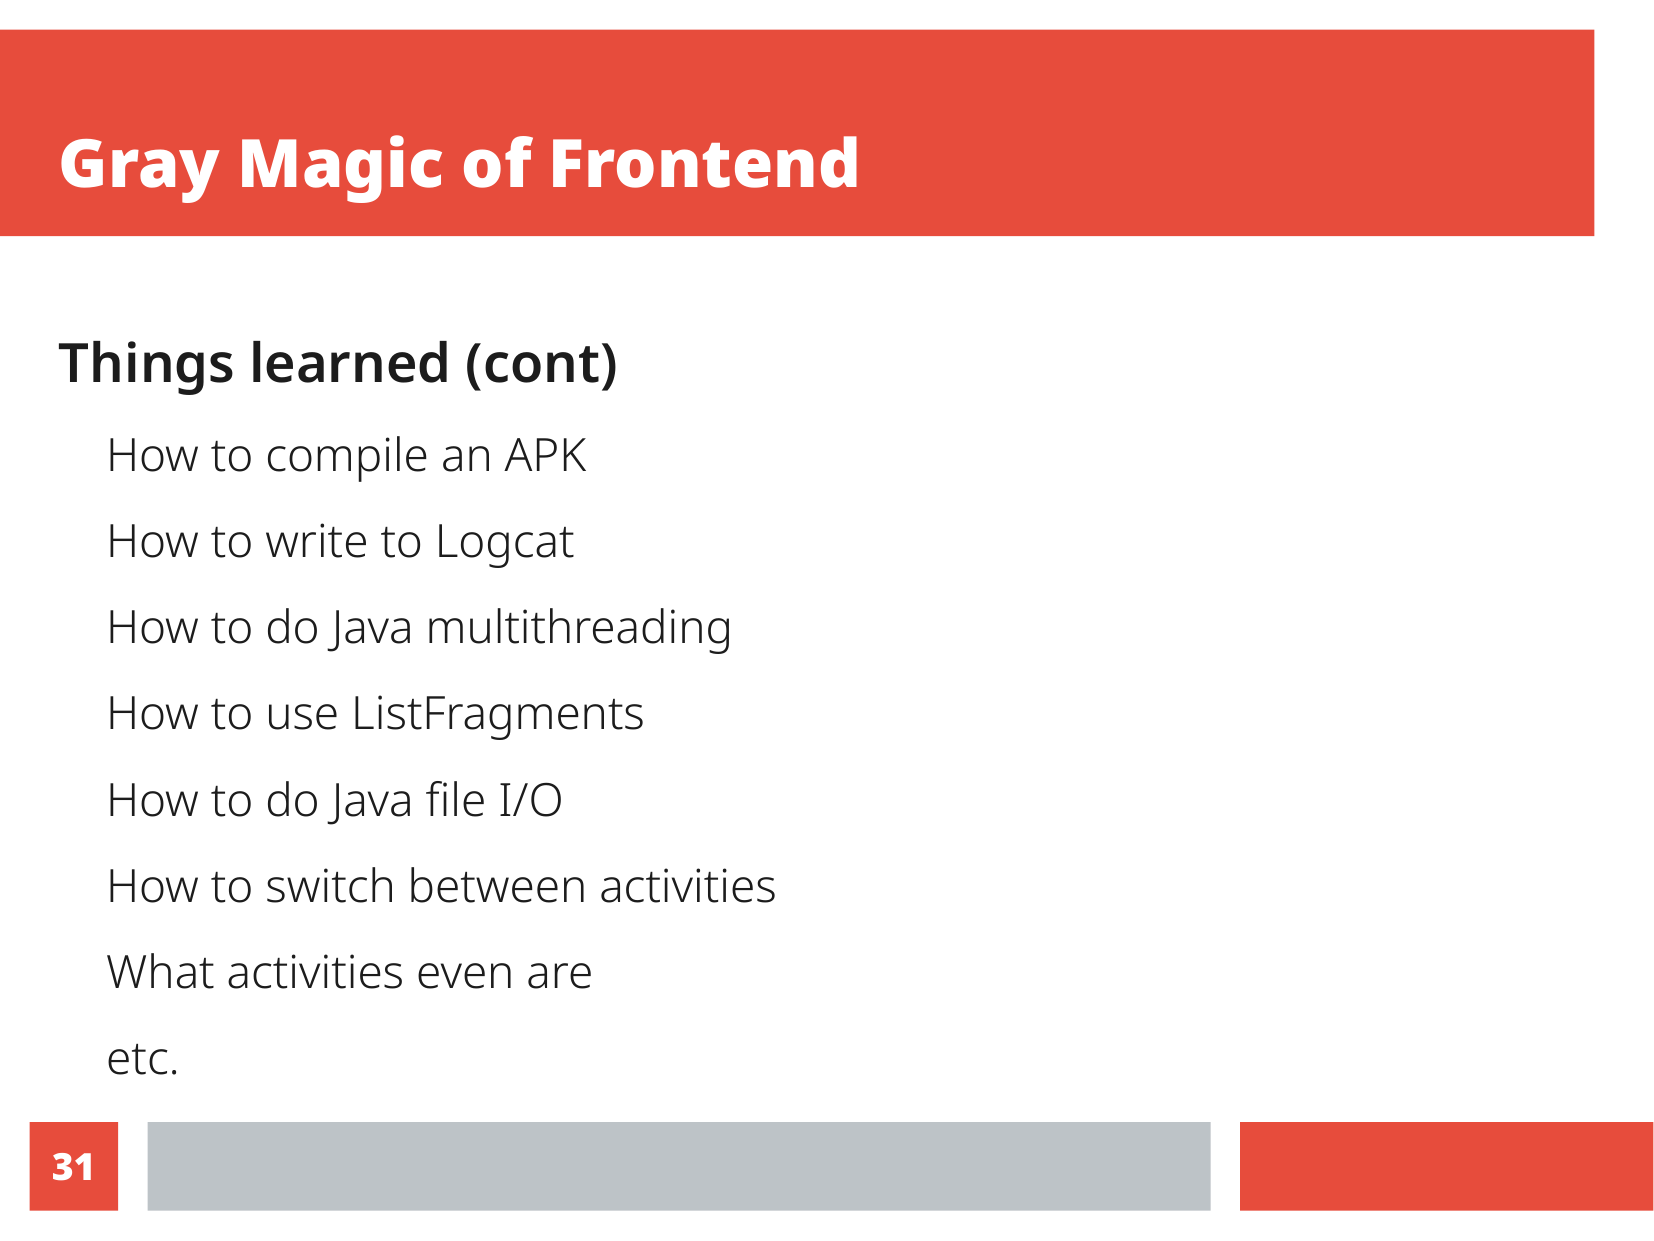

# Gray Magic of Frontend
Things learned (cont)
How to compile an APK
How to write to Logcat
How to do Java multithreading
How to use ListFragments
How to do Java file I/O
How to switch between activities
What activities even are
etc.
31